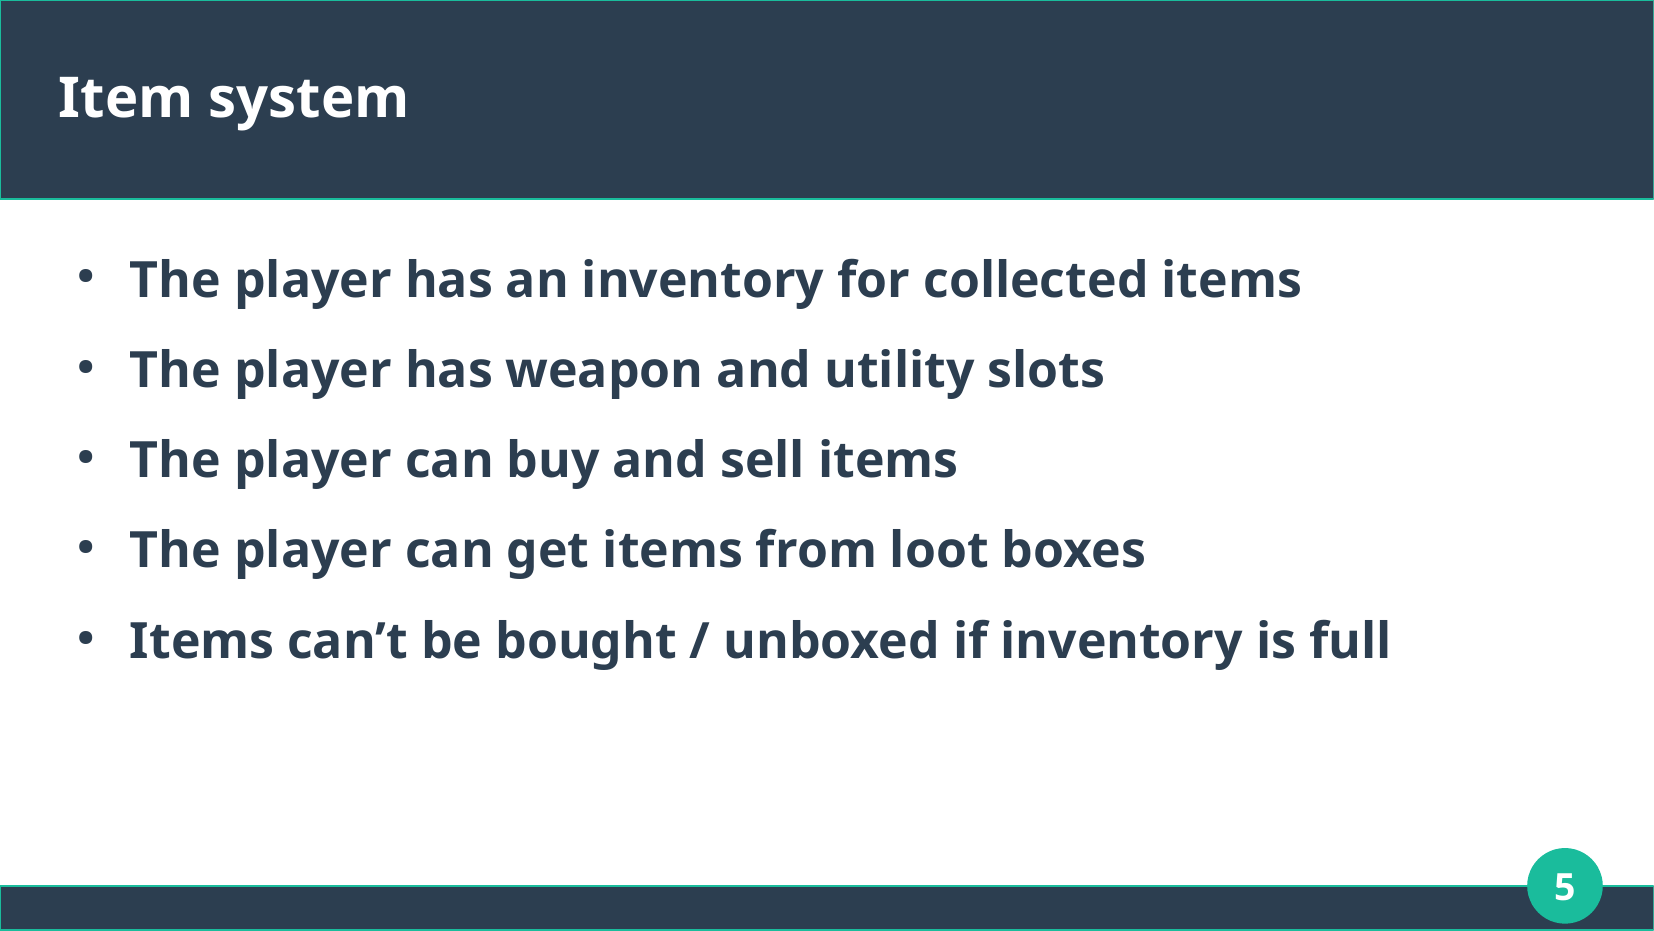

# Item system
The player has an inventory for collected items
The player has weapon and utility slots
The player can buy and sell items
The player can get items from loot boxes
Items can’t be bought / unboxed if inventory is full
5